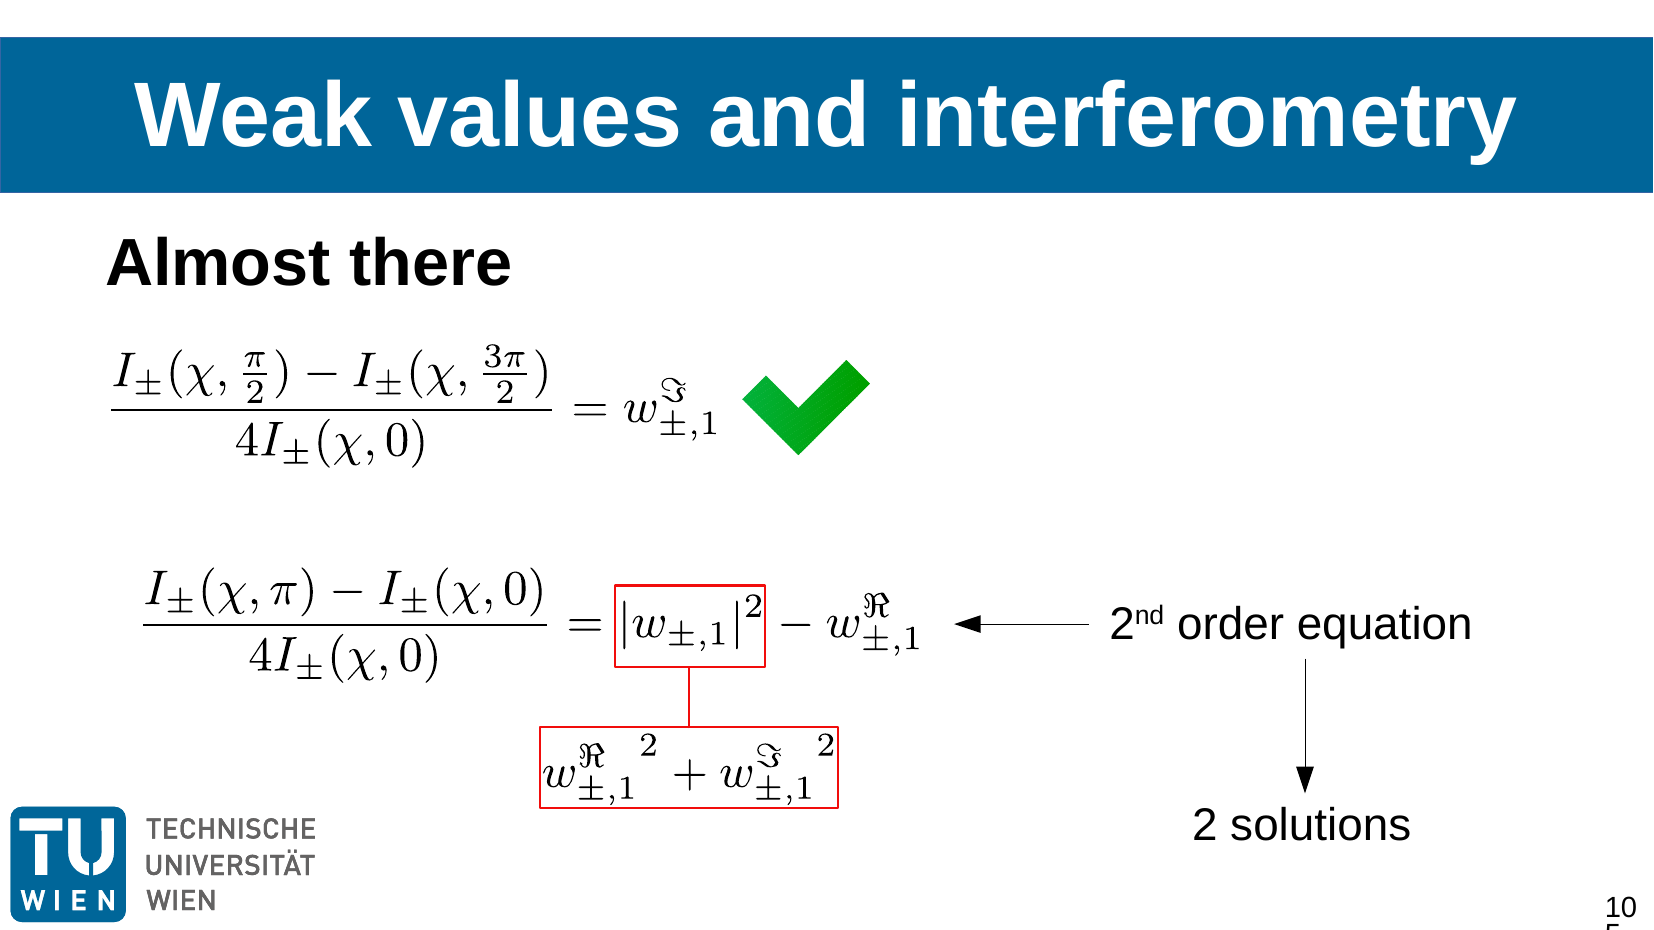

# Weak values and interferometry
Almost there
2nd order equation
2 solutions